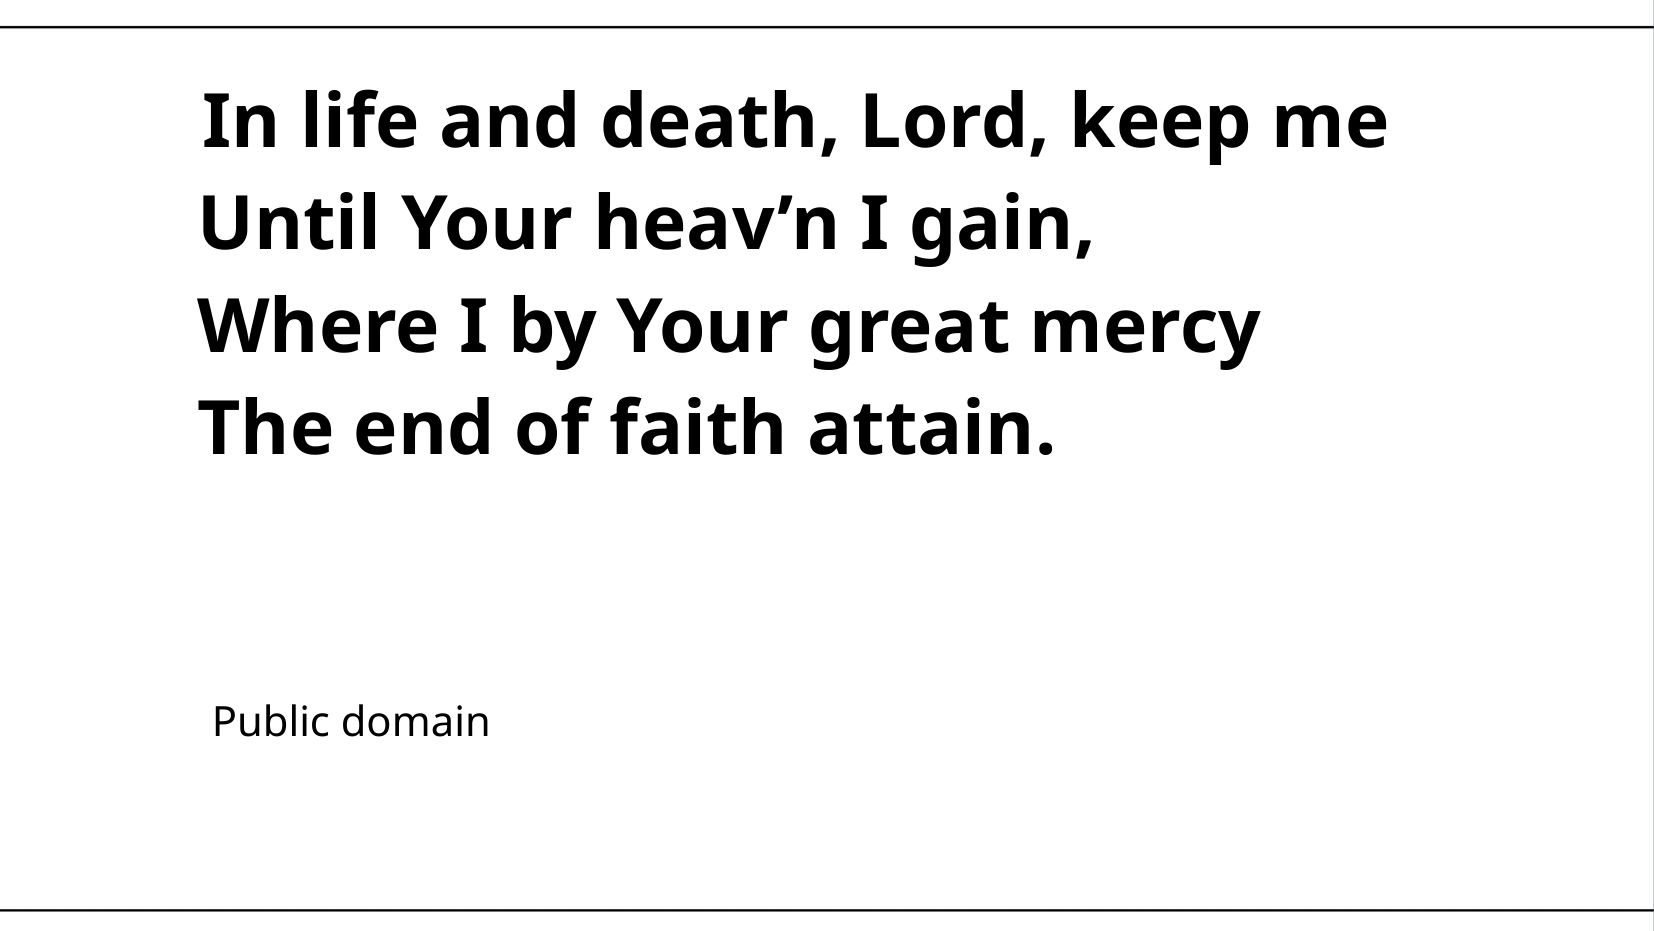

In life and death, Lord, keep me
 Until Your heav’n I gain,
 Where I by Your great mercy
 The end of faith attain.
 Public domain